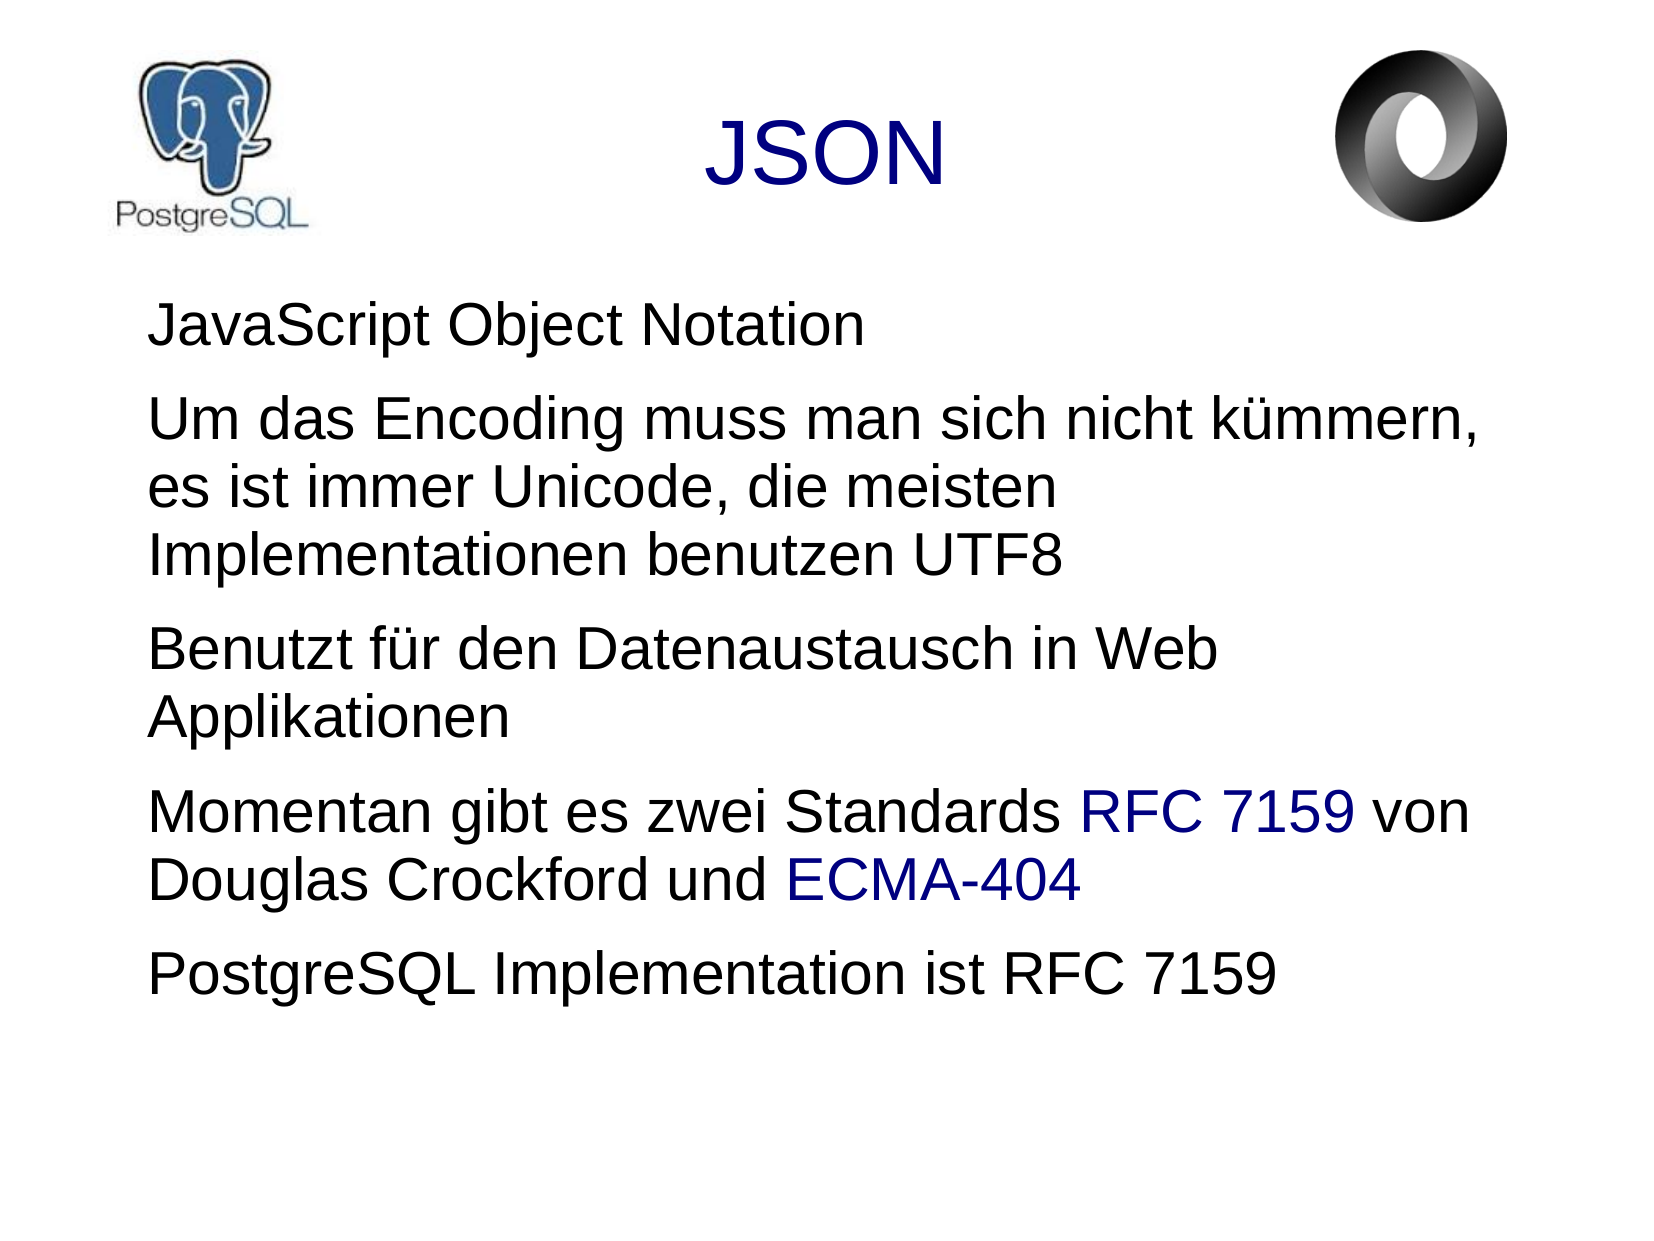

# JSON
JavaScript Object Notation
Um das Encoding muss man sich nicht kümmern, es ist immer Unicode, die meisten Implementationen benutzen UTF8
Benutzt für den Datenaustausch in Web Applikationen
Momentan gibt es zwei Standards RFC 7159 von Douglas Crockford und ECMA-404
PostgreSQL Implementation ist RFC 7159